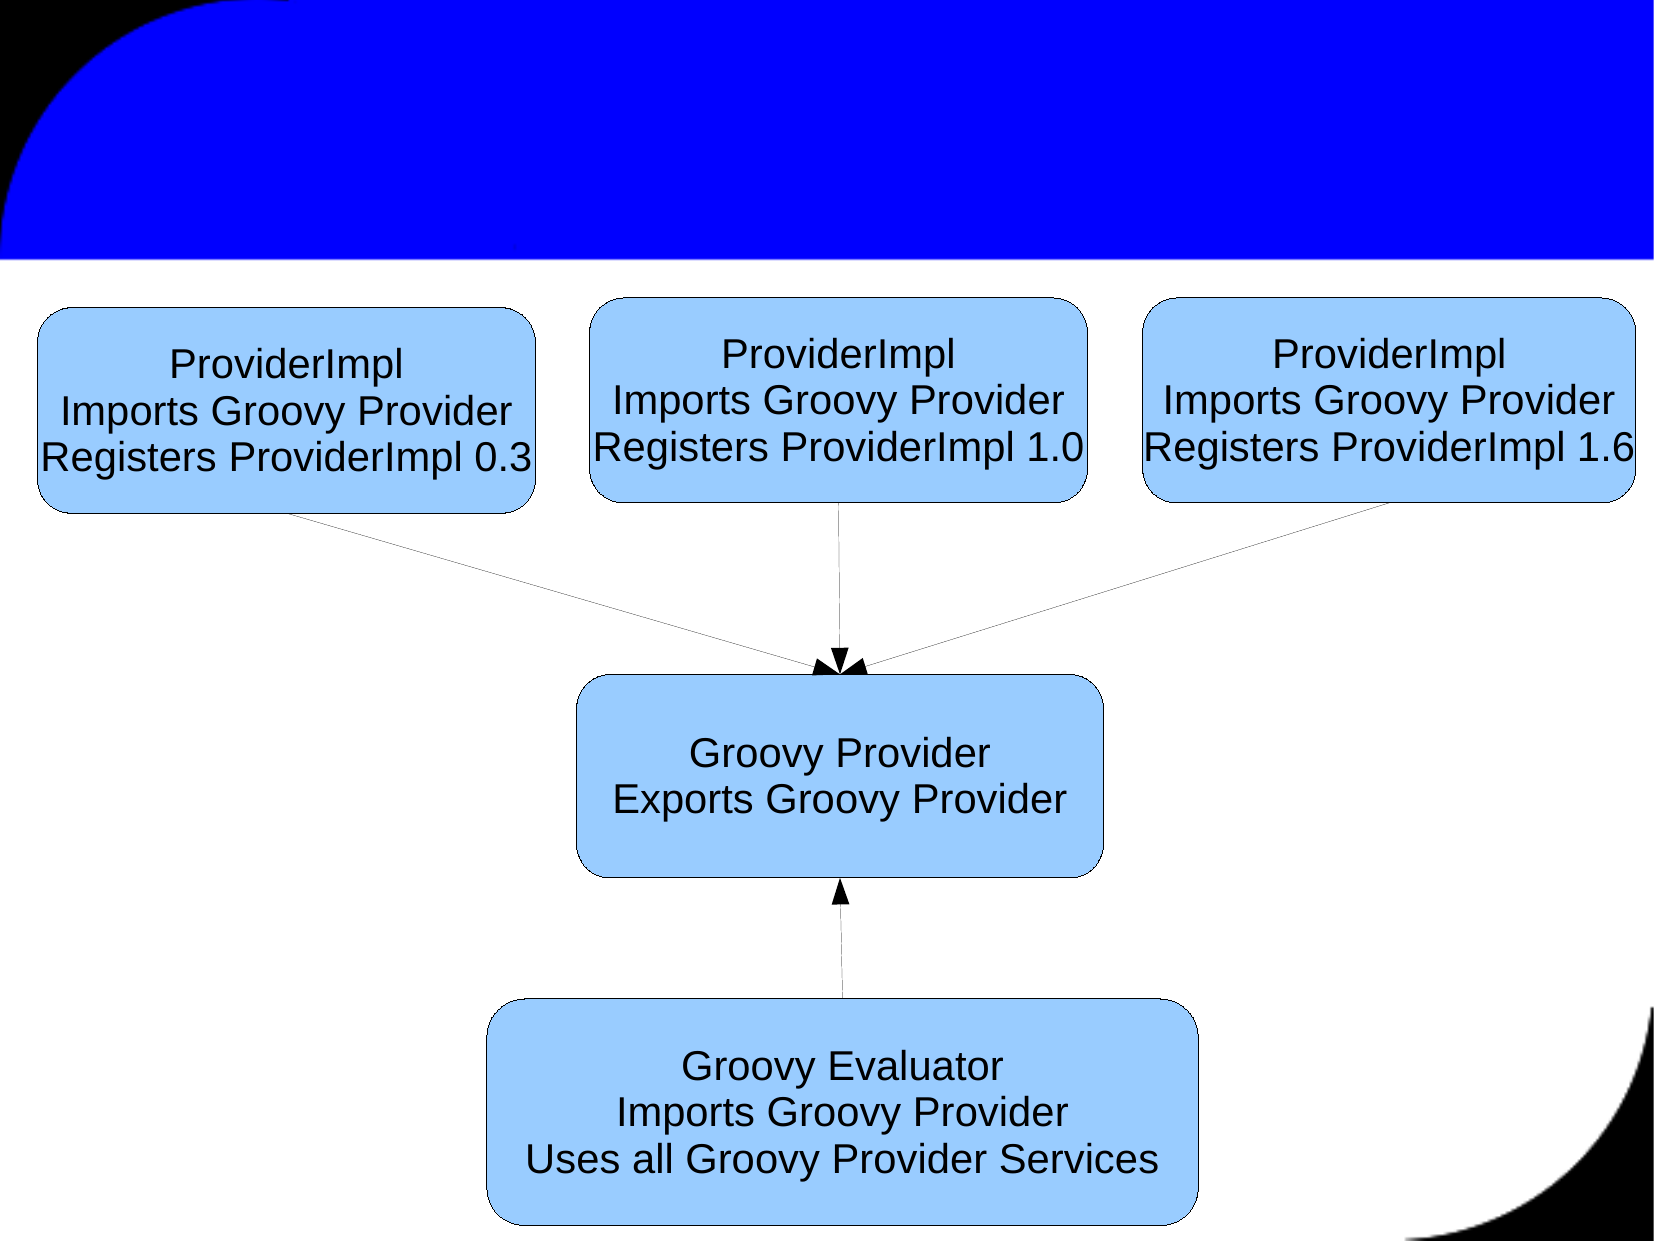

ProviderImpl
Imports Groovy Provider
Registers ProviderImpl 1.0
ProviderImpl
Imports Groovy Provider
Registers ProviderImpl 1.6
ProviderImpl
Imports Groovy Provider
Registers ProviderImpl 0.3
Groovy Provider
Exports Groovy Provider
Groovy Evaluator
Imports Groovy Provider
Uses all Groovy Provider Services